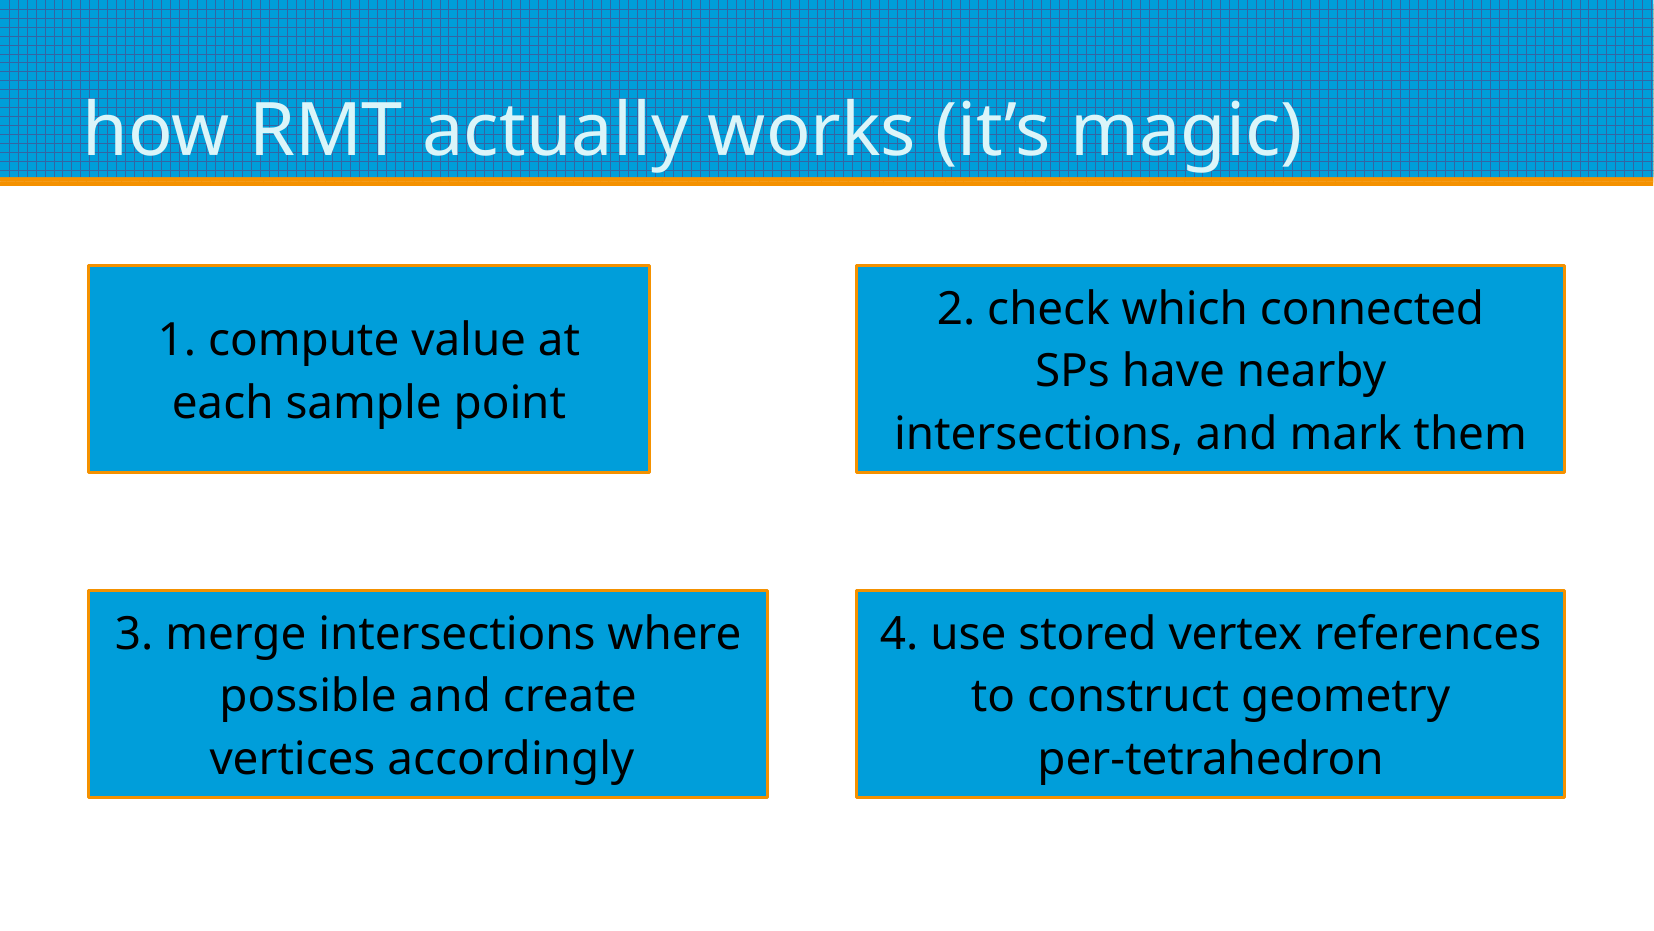

# how RMT actually works (it’s magic)
1. compute value at
each sample point
2. check which connected
SPs have nearby
intersections, and mark them
3. merge intersections where
possible and create
vertices accordingly
4. use stored vertex references
to construct geometry
per-tetrahedron